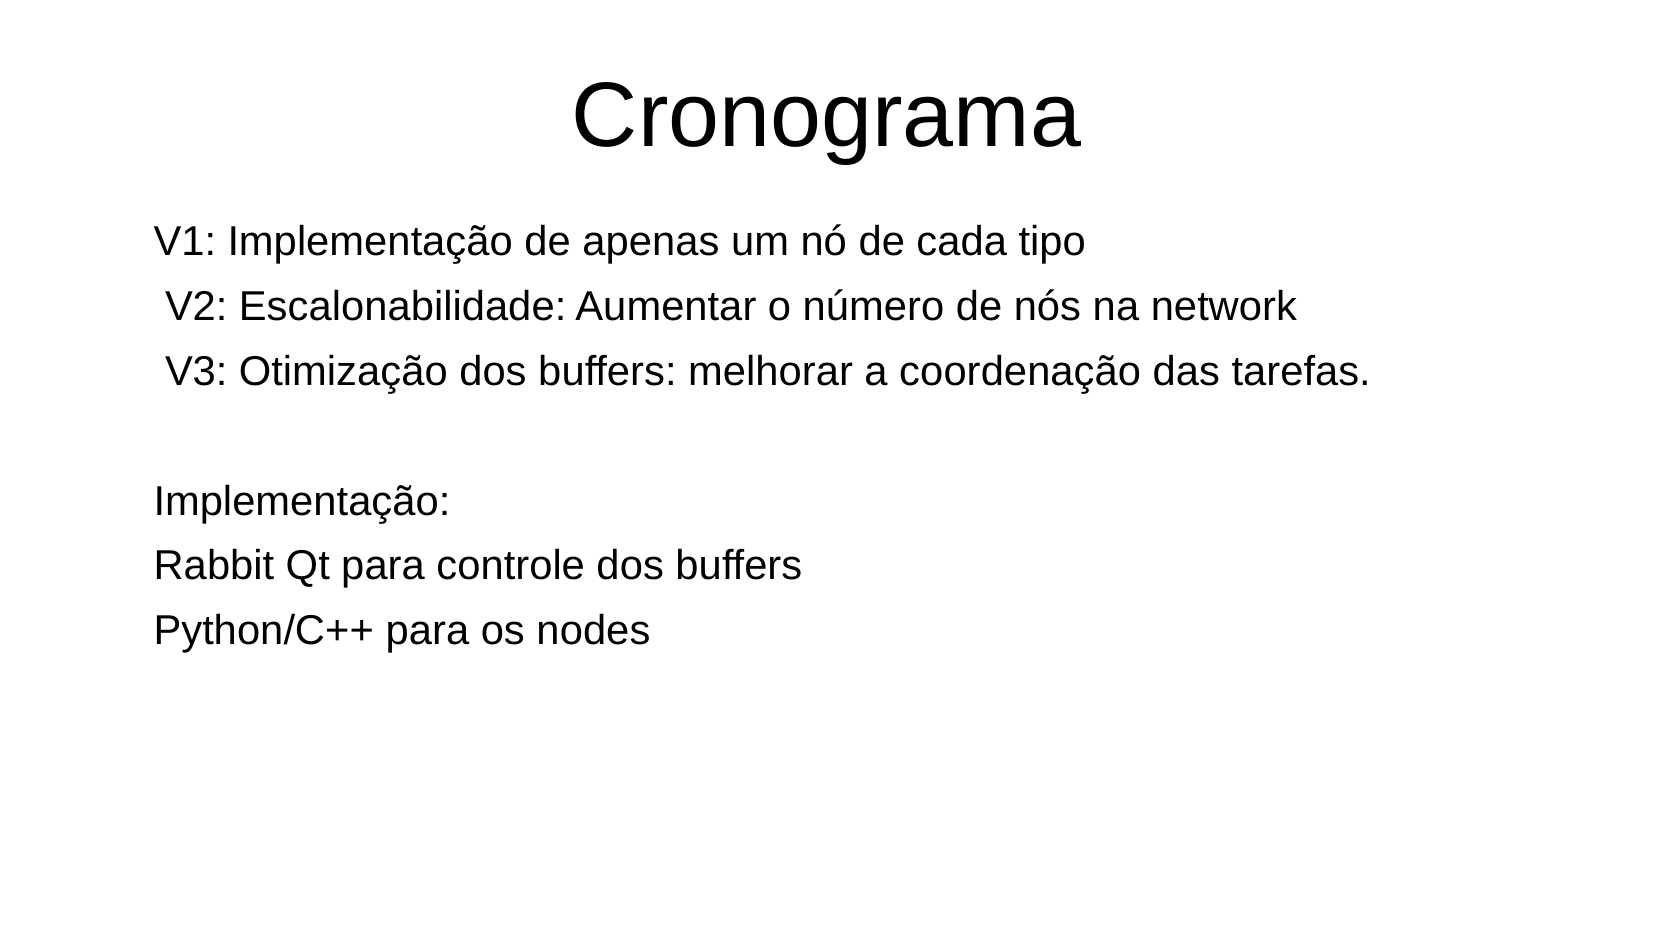

# Cronograma
V1: Implementação de apenas um nó de cada tipo
 V2: Escalonabilidade: Aumentar o número de nós na network
 V3: Otimização dos buffers: melhorar a coordenação das tarefas.
Implementação:
Rabbit Qt para controle dos buffers
Python/C++ para os nodes